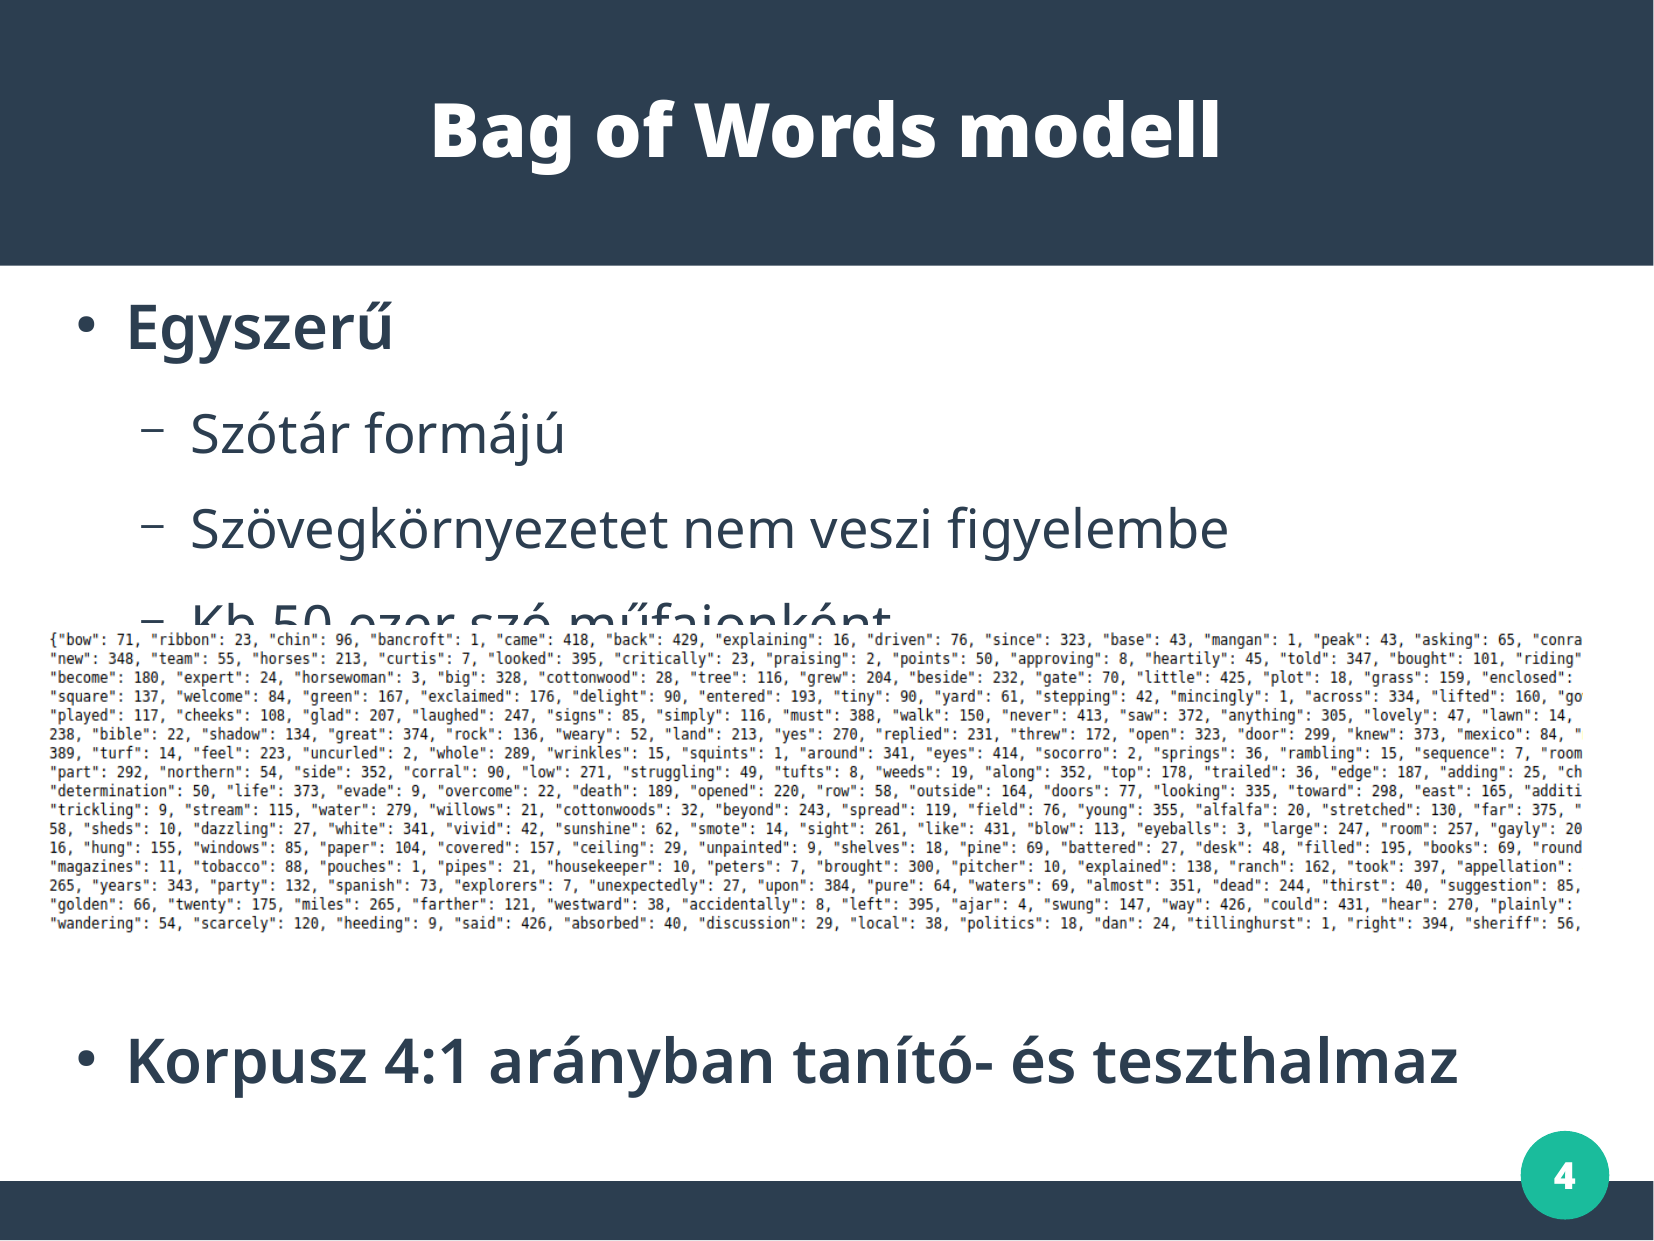

# Bag of Words modell
Egyszerű
Szótár formájú
Szövegkörnyezetet nem veszi figyelembe
Kb 50 ezer szó műfajonként
Korpusz 4:1 arányban tanító- és teszthalmaz
4